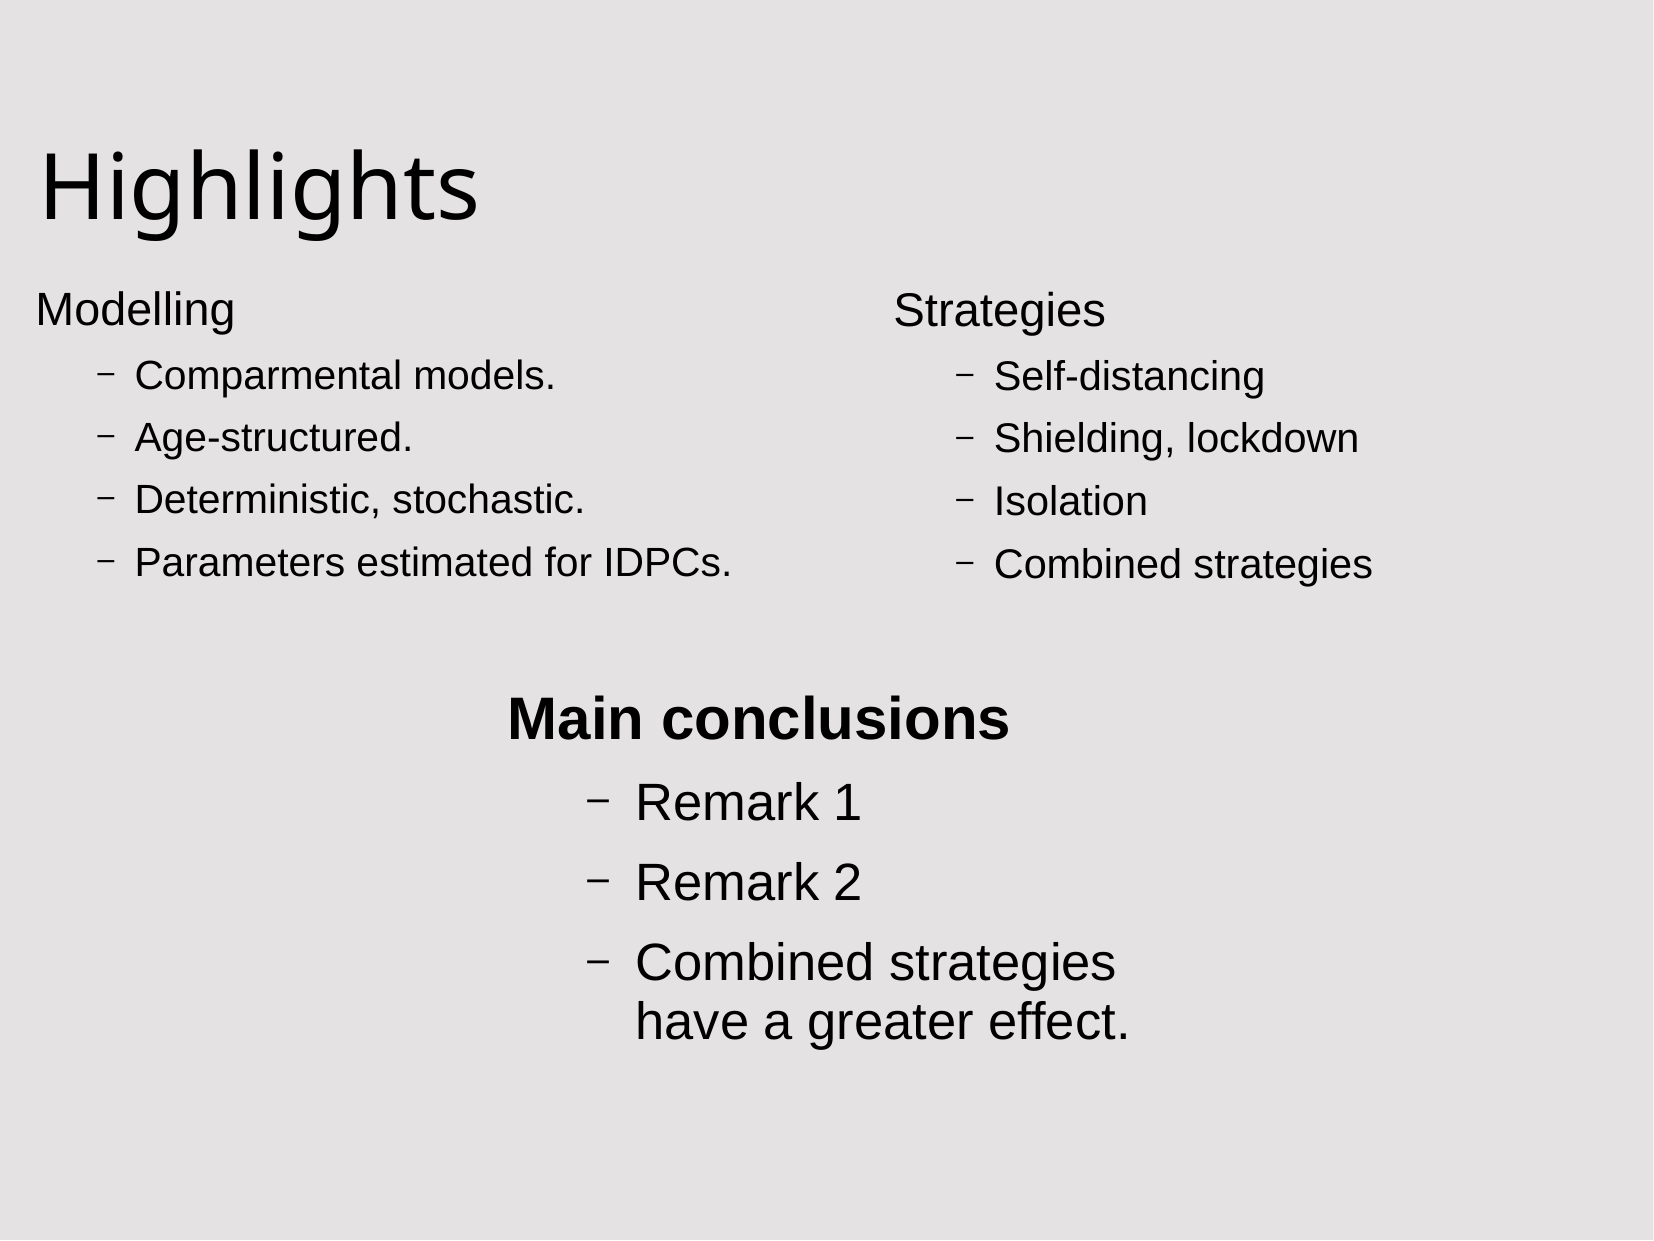

Highlights
# Modelling
Comparmental models.
Age-structured.
Deterministic, stochastic.
Parameters estimated for IDPCs.
Strategies
Self-distancing
Shielding, lockdown
Isolation
Combined strategies
Main conclusions
Remark 1
Remark 2
Combined strategies have a greater effect.